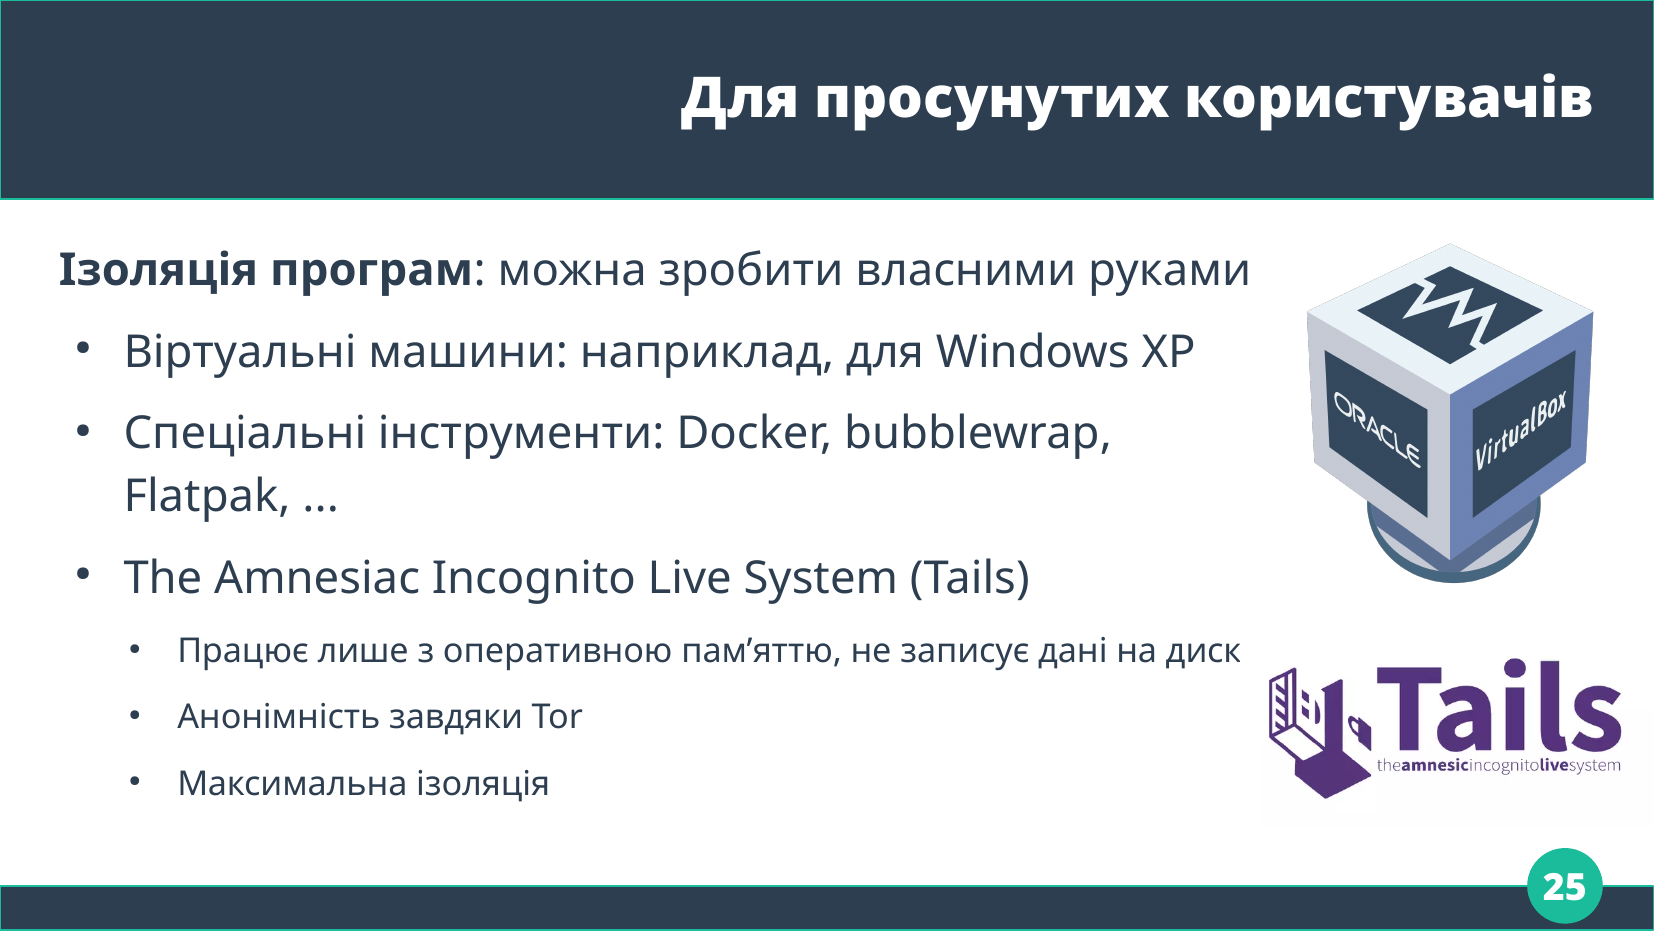

# Для просунутих користувачів
Ізоляція програм: можна зробити власними руками
Віртуальні машини: наприклад, для Windows XP
Спеціальні інструменти: Docker, bubblewrap, Flatpak, ...
The Amnesiac Incognito Live System (Tails)
Працює лише з оперативною пам’яттю, не записує дані на диск
Анонімність завдяки Tor
Максимальна ізоляція
25